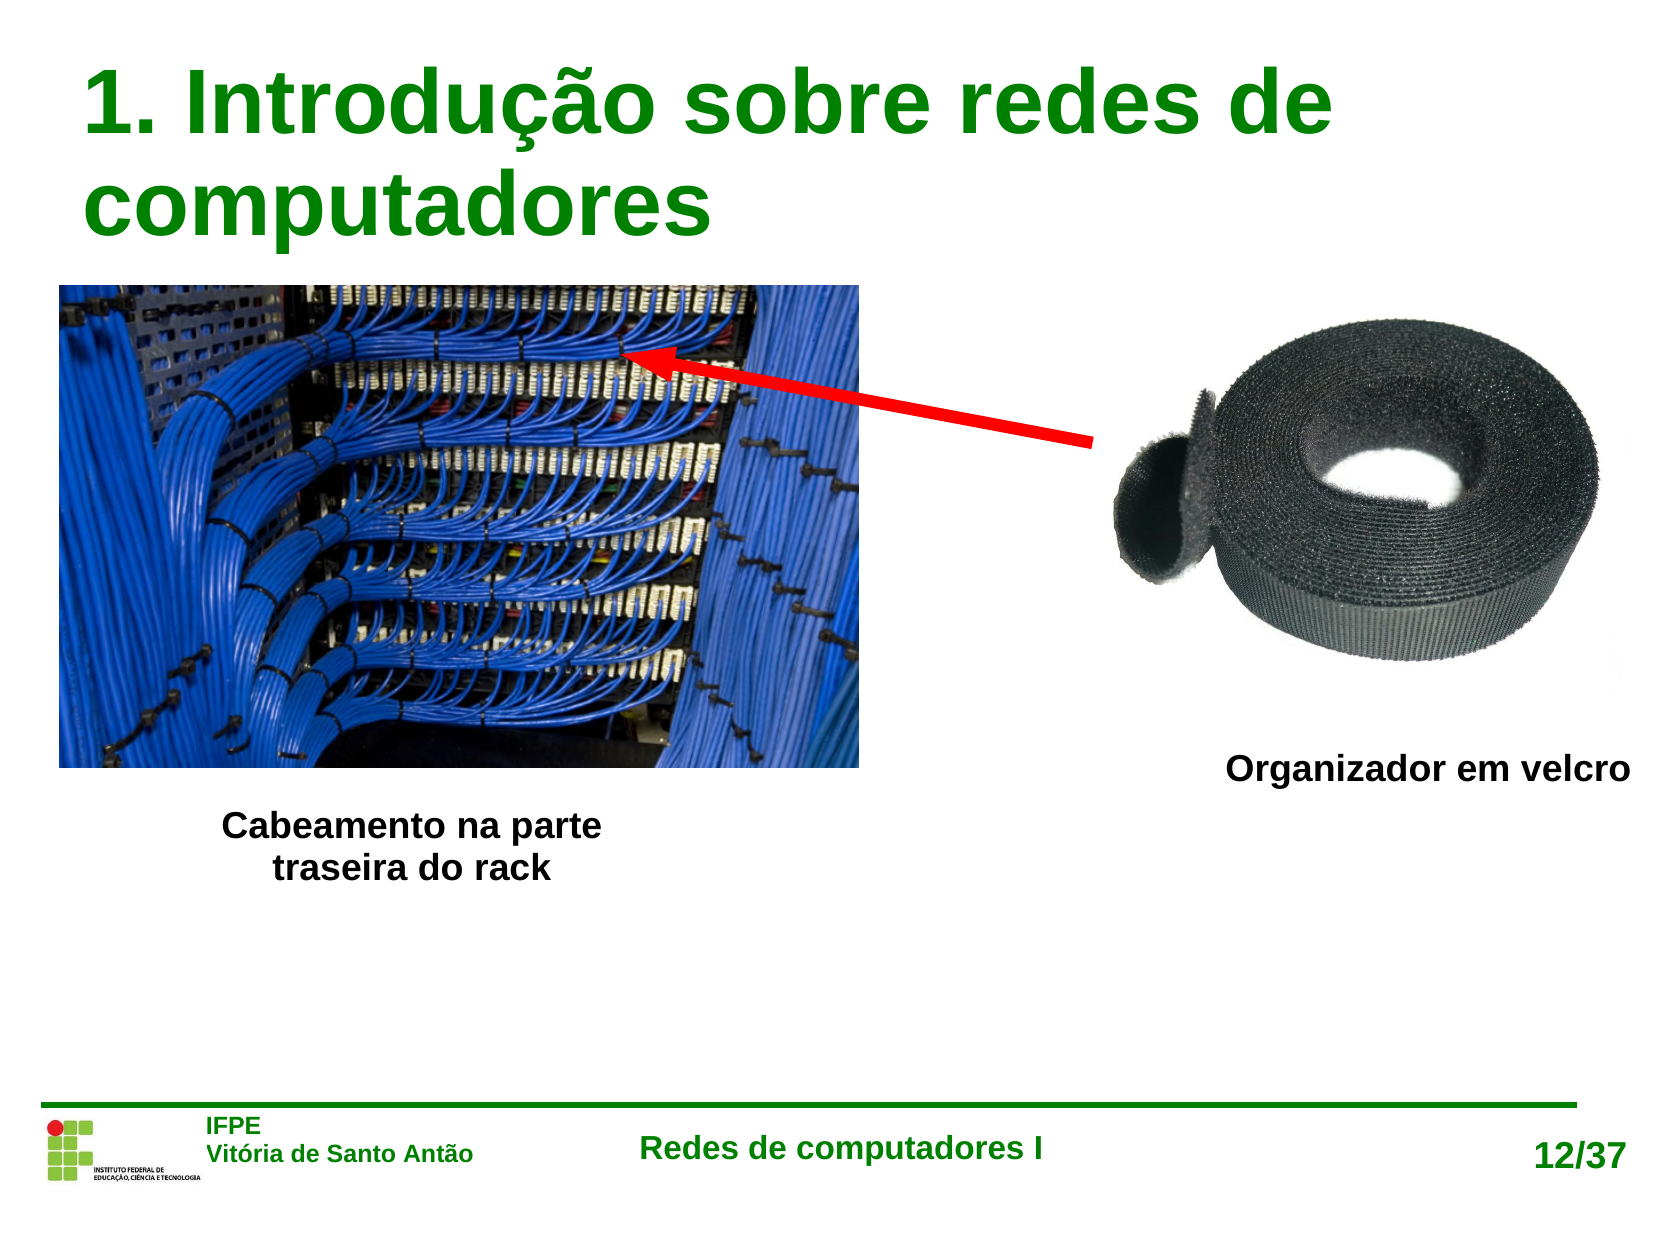

# 1. Introdução sobre redes de computadores
Organizador em velcro
Cabeamento na parte traseira do rack